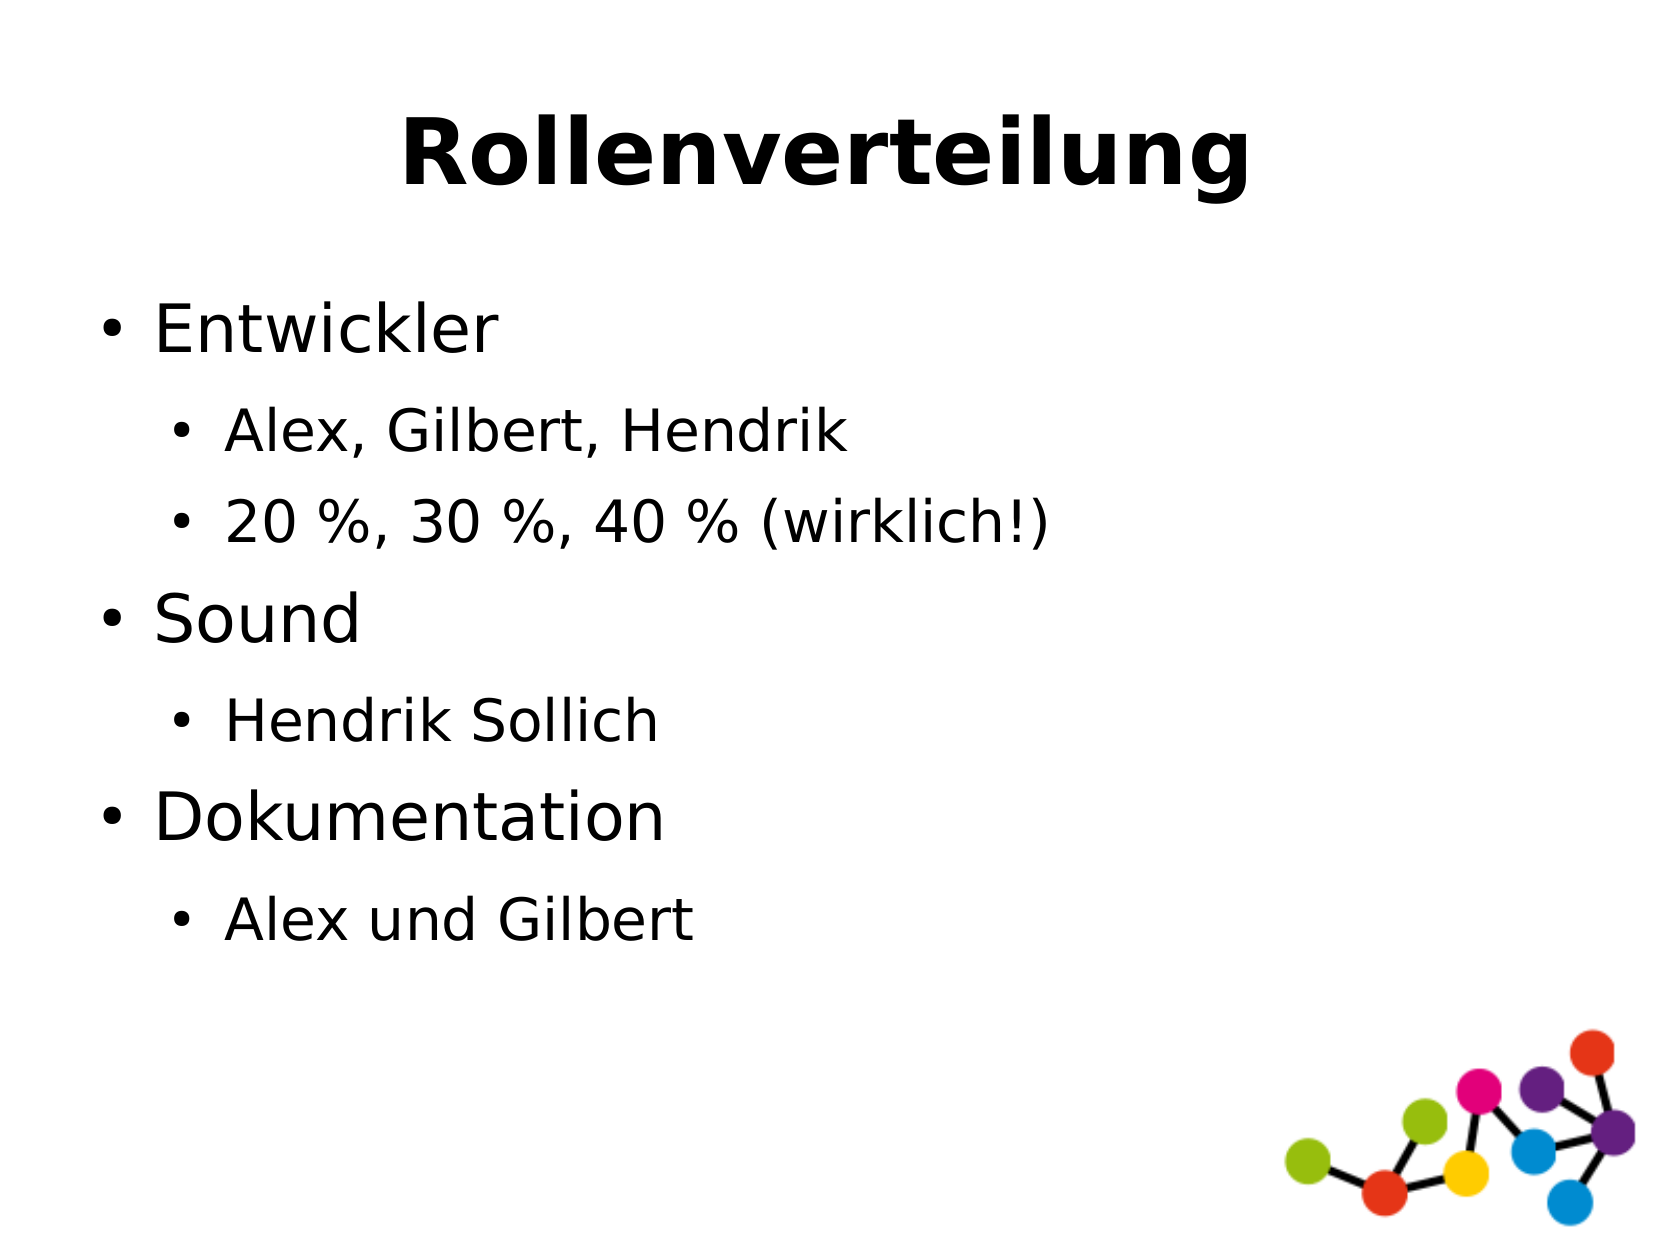

# Rollenverteilung
Entwickler
Alex, Gilbert, Hendrik
20 %, 30 %, 40 % (wirklich!)
Sound
Hendrik Sollich
Dokumentation
Alex und Gilbert